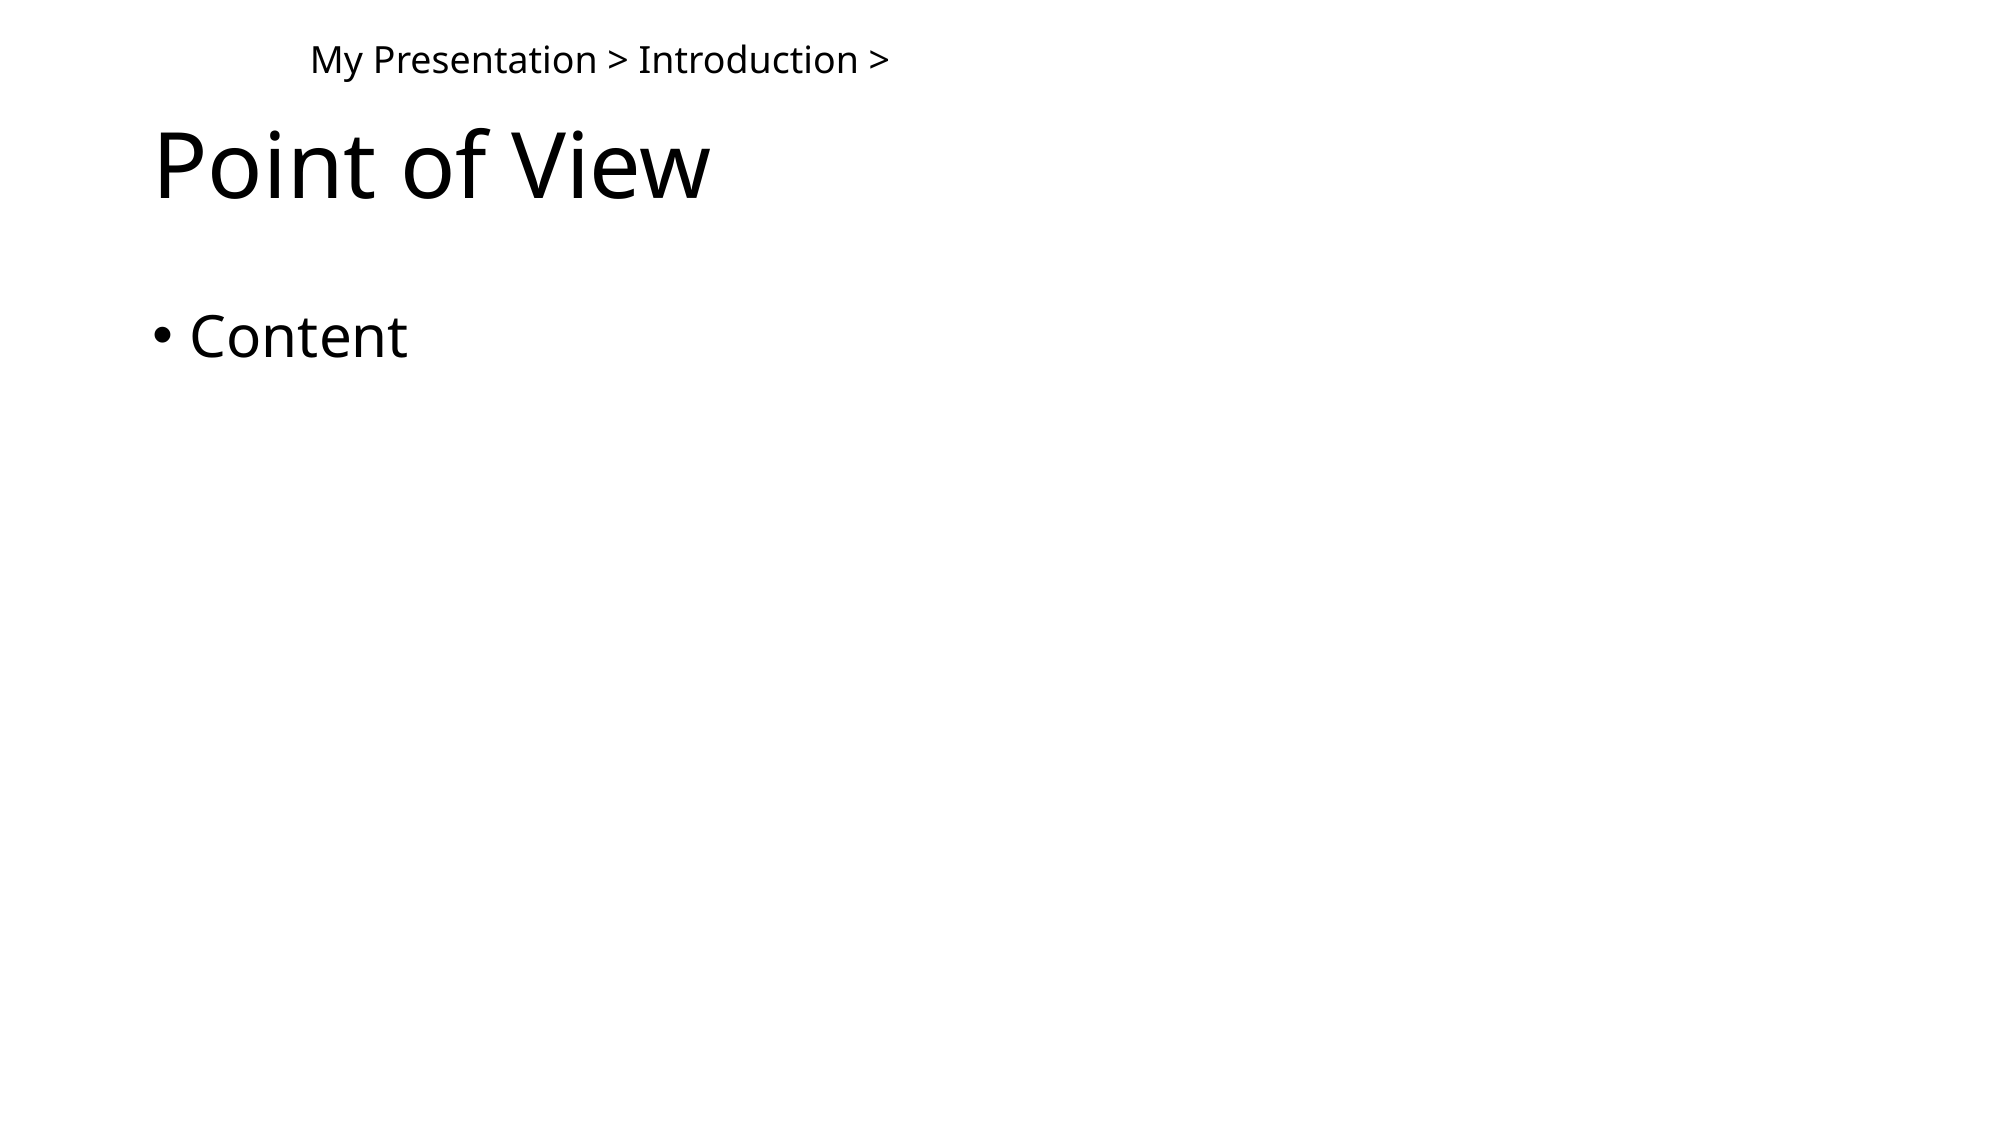

My Presentation > Introduction >
# Point of View
Content